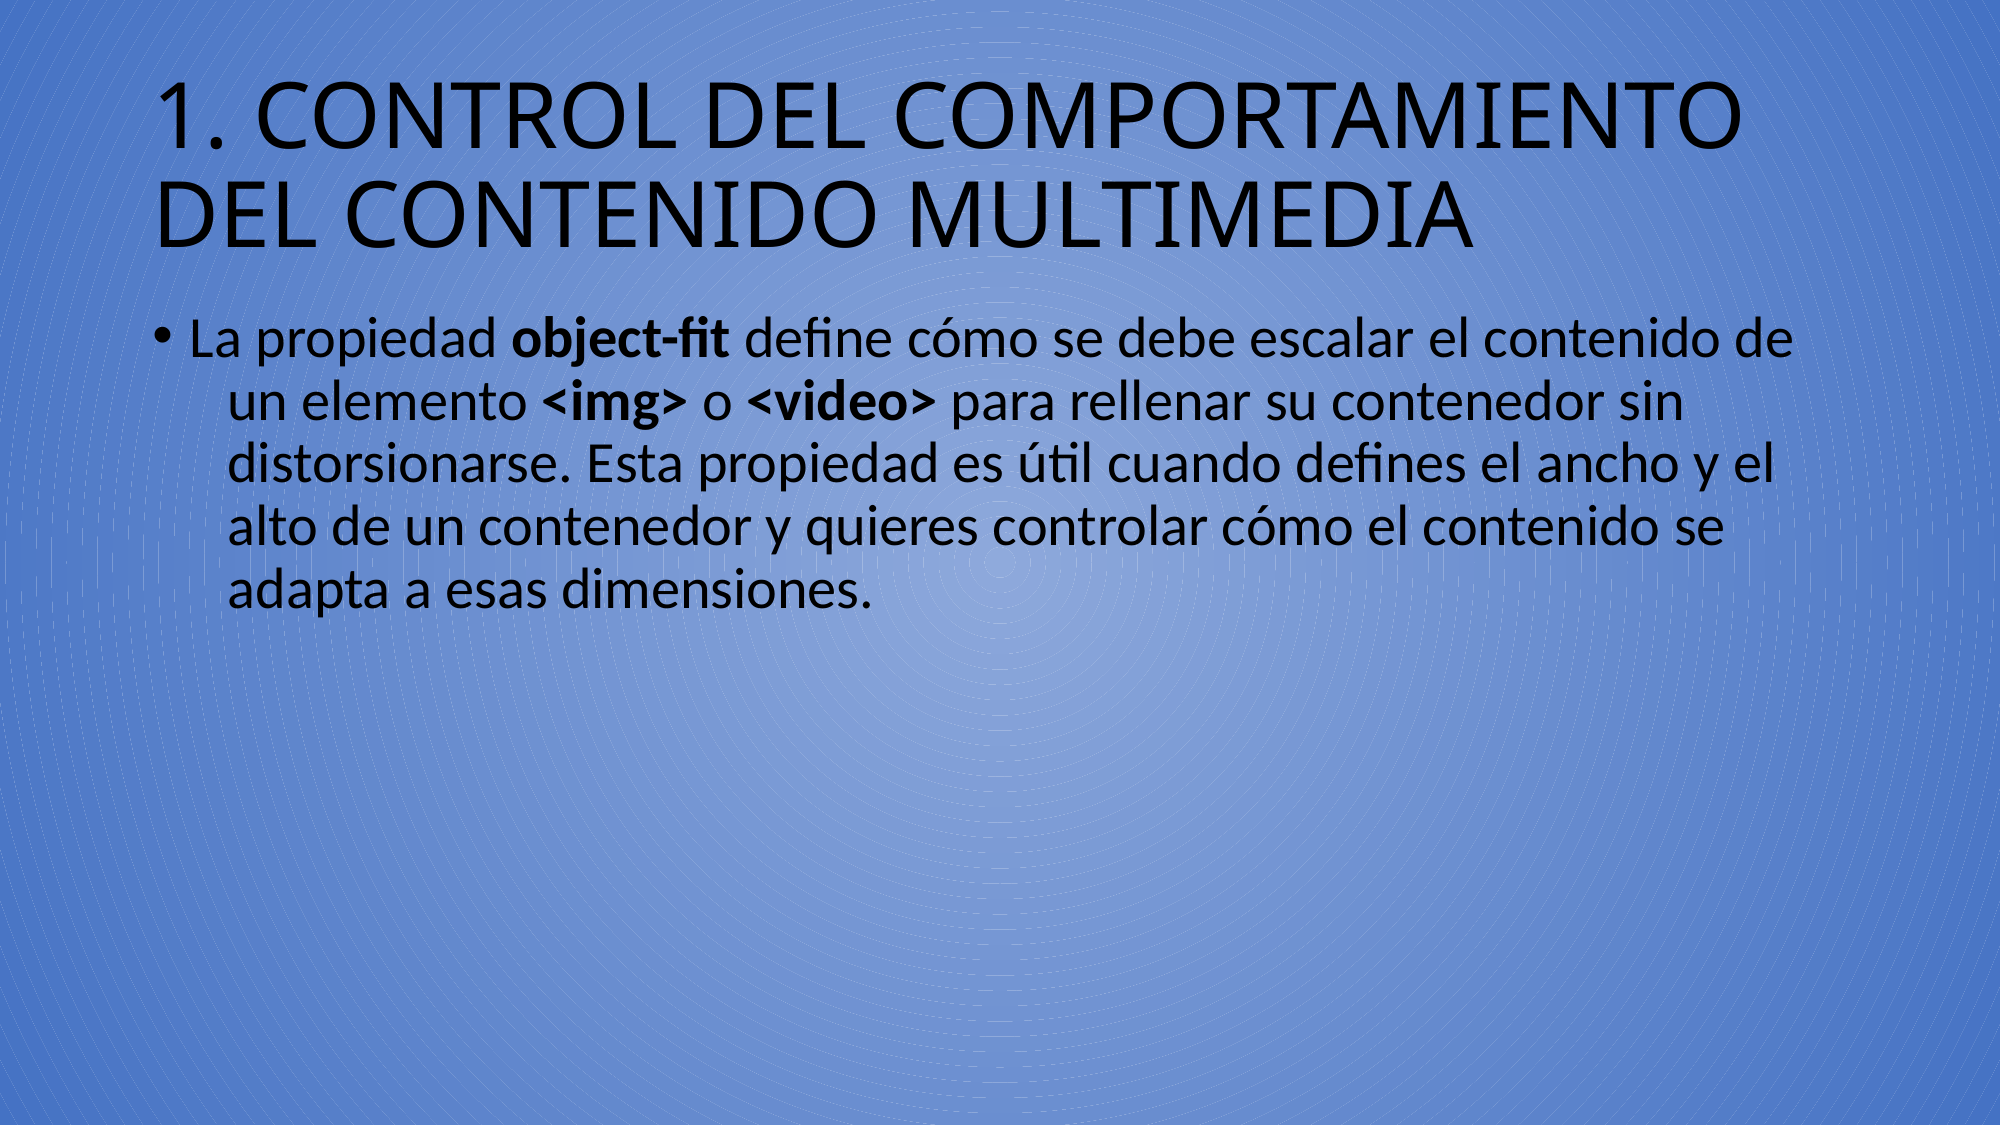

# 1. CONTROL DEL COMPORTAMIENTO DEL CONTENIDO MULTIMEDIA
La propiedad object-fit define cómo se debe escalar el contenido de un elemento <img> o <video> para rellenar su contenedor sin distorsionarse. Esta propiedad es útil cuando defines el ancho y el alto de un contenedor y quieres controlar cómo el contenido se adapta a esas dimensiones.